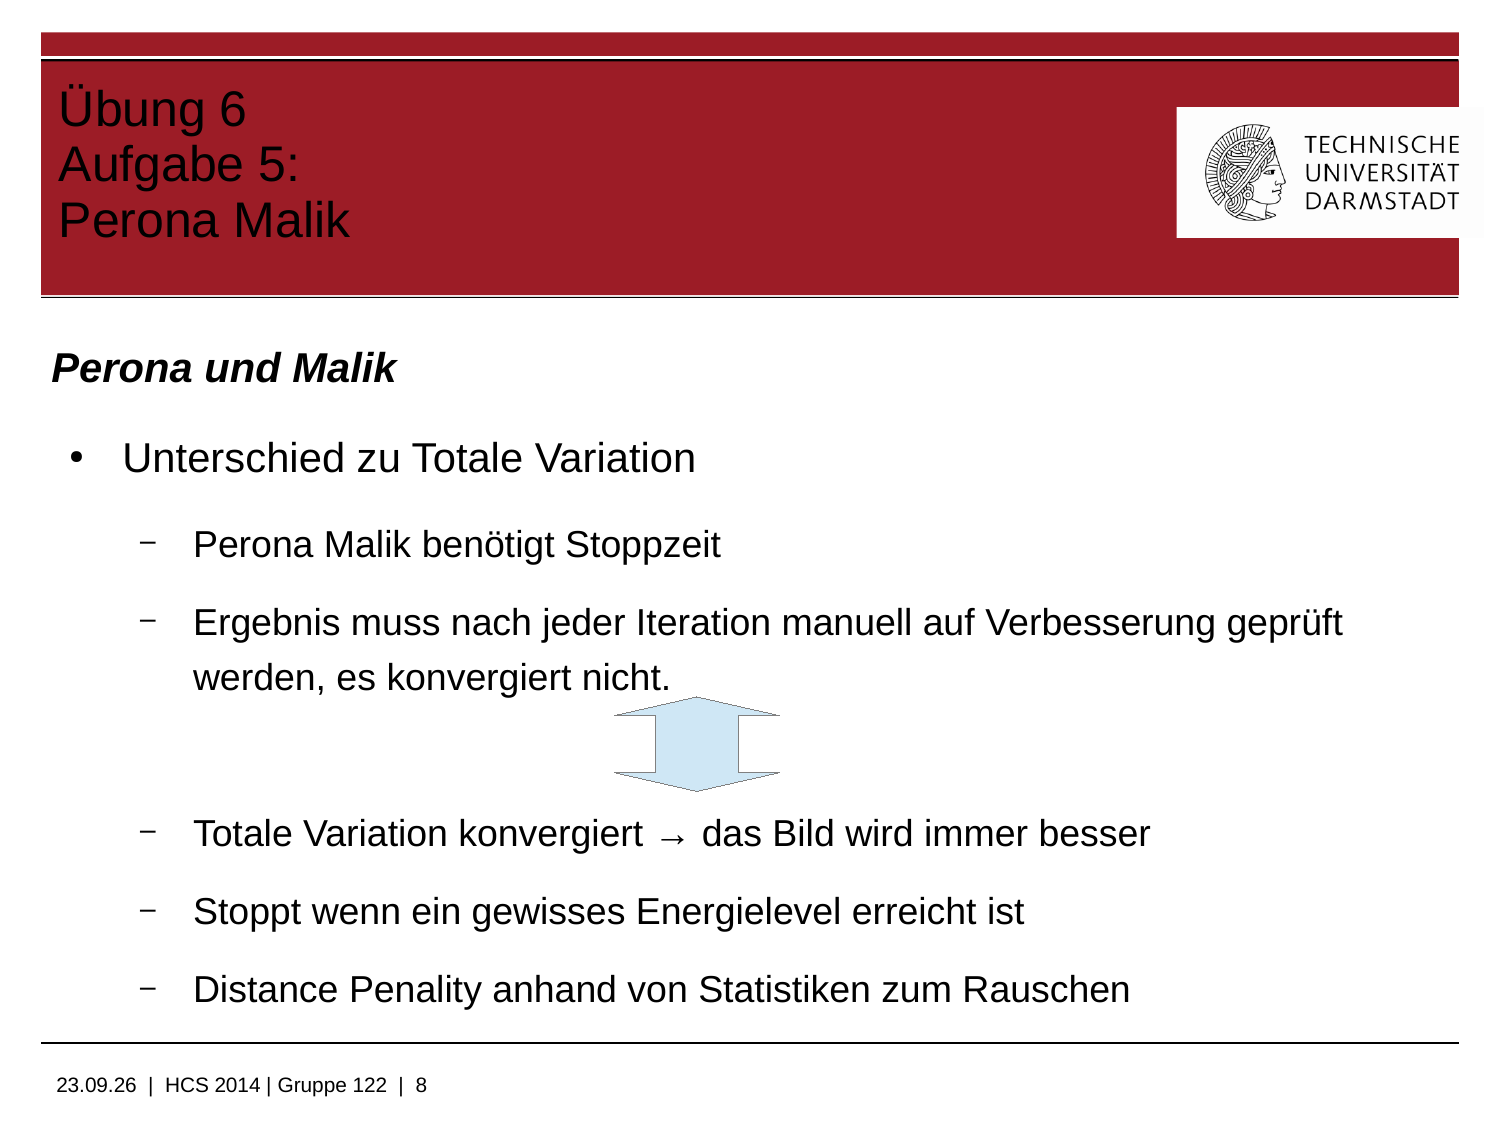

# Übung 6 Aufgabe 5: Perona Malik
Perona und Malik
Unterschied zu Totale Variation
Perona Malik benötigt Stoppzeit
Ergebnis muss nach jeder Iteration manuell auf Verbesserung geprüft werden, es konvergiert nicht.
Totale Variation konvergiert → das Bild wird immer besser
Stoppt wenn ein gewisses Energielevel erreicht ist
Distance Penality anhand von Statistiken zum Rauschen